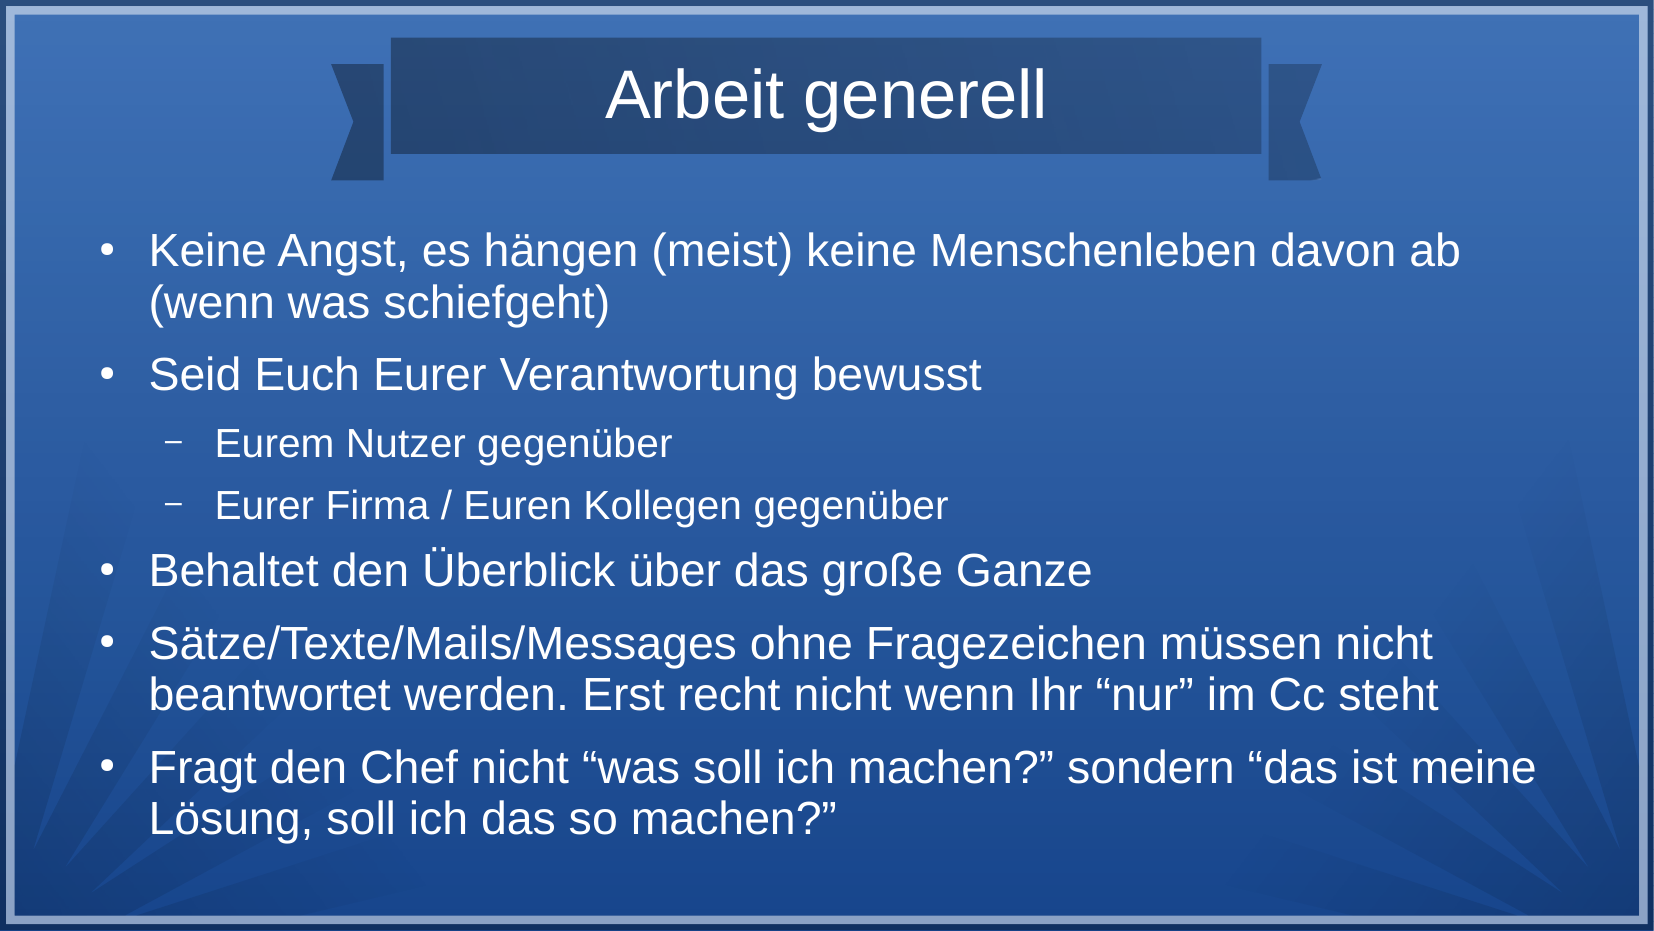

# Arbeit generell
Keine Angst, es hängen (meist) keine Menschenleben davon ab (wenn was schiefgeht)
Seid Euch Eurer Verantwortung bewusst
Eurem Nutzer gegenüber
Eurer Firma / Euren Kollegen gegenüber
Behaltet den Überblick über das große Ganze
Sätze/Texte/Mails/Messages ohne Fragezeichen müssen nicht beantwortet werden. Erst recht nicht wenn Ihr “nur” im Cc steht
Fragt den Chef nicht “was soll ich machen?” sondern “das ist meine Lösung, soll ich das so machen?”